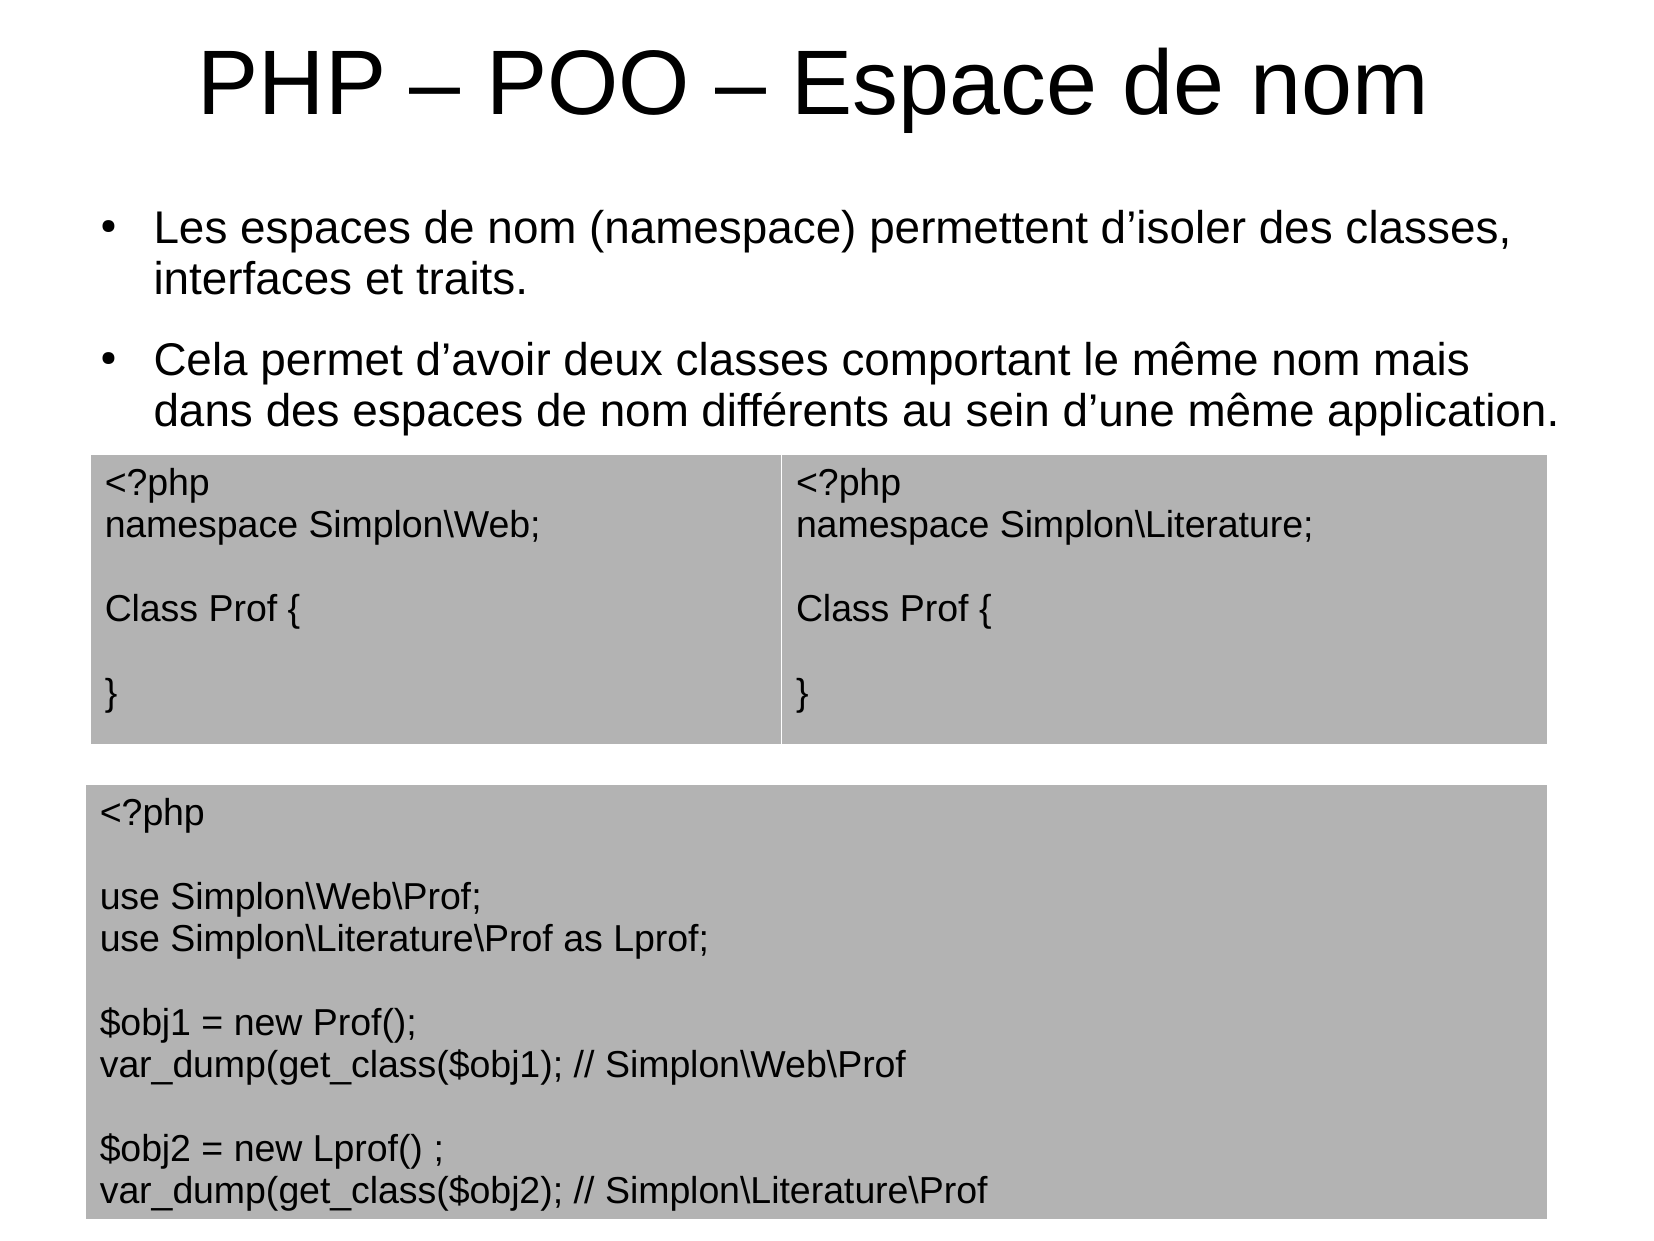

# PHP – POO – Espace de nom
Les espaces de nom (namespace) permettent d’isoler des classes, interfaces et traits.
Cela permet d’avoir deux classes comportant le même nom mais dans des espaces de nom différents au sein d’une même application.
| <?php namespace Simplon\Web; Class Prof { } | <?php namespace Simplon\Literature; Class Prof { } |
| --- | --- |
| <?php use Simplon\Web\Prof; use Simplon\Literature\Prof as Lprof; $obj1 = new Prof(); var\_dump(get\_class($obj1); // Simplon\Web\Prof $obj2 = new Lprof() ; var\_dump(get\_class($obj2); // Simplon\Literature\Prof |
| --- |